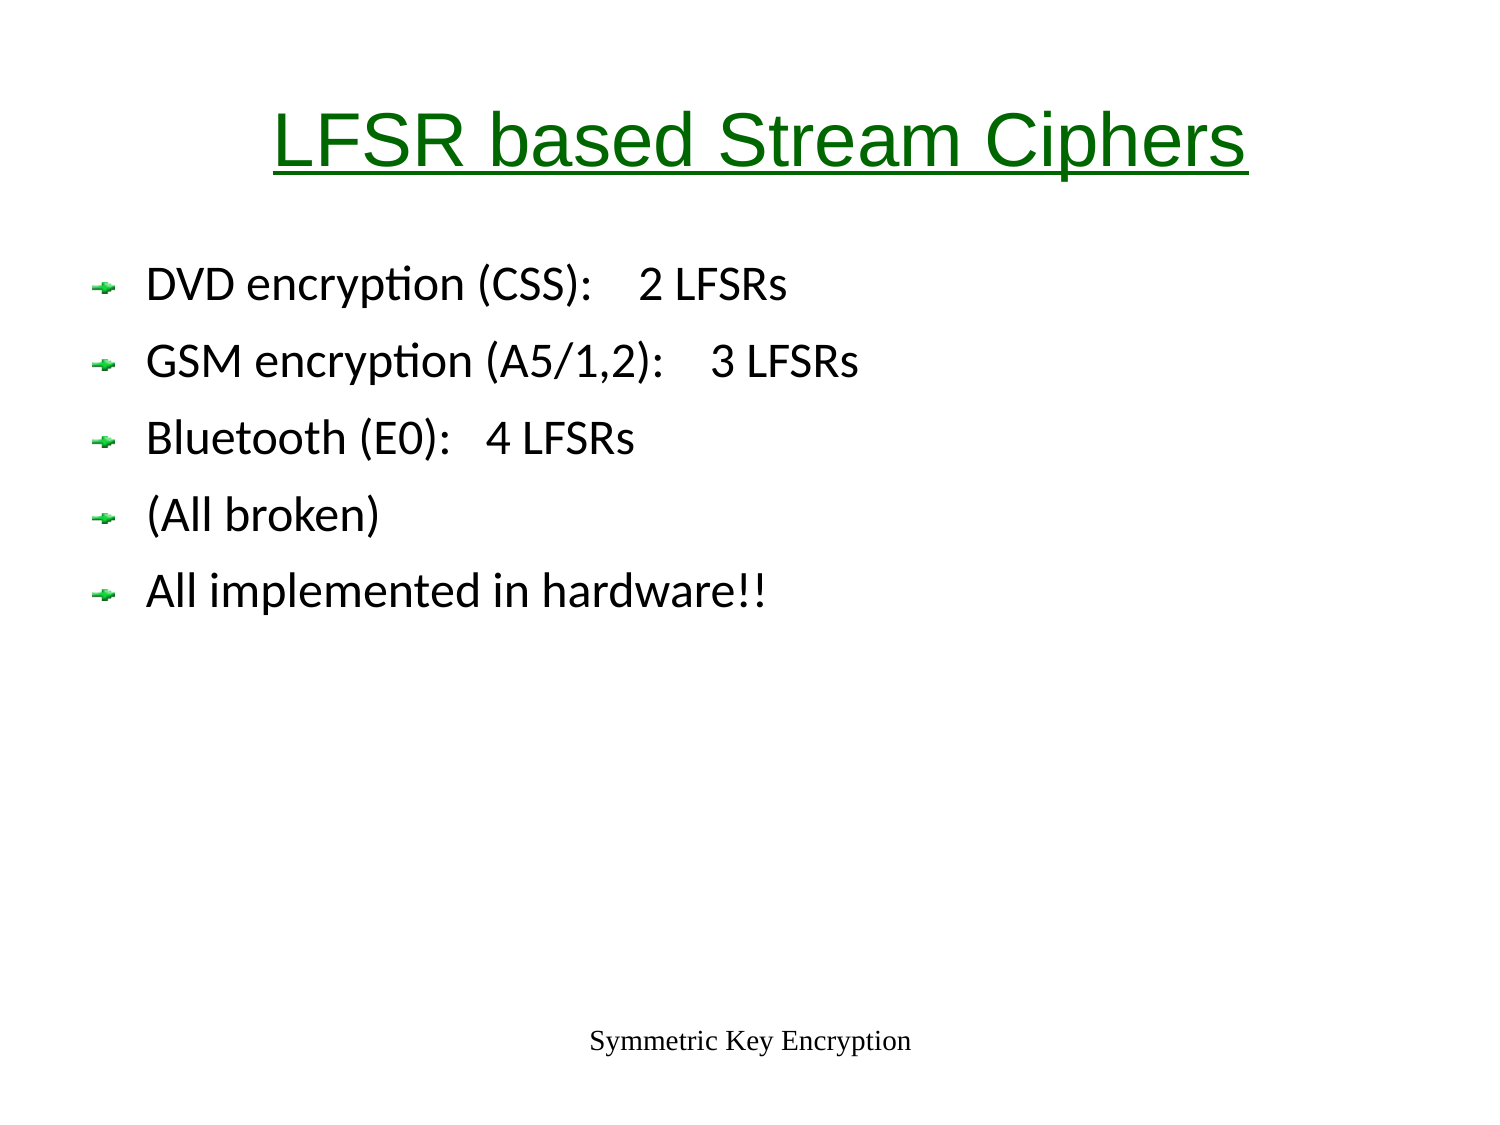

# LFSR based Stream Ciphers
DVD encryption (CSS): 2 LFSRs
GSM encryption (A5/1,2): 3 LFSRs
Bluetooth (E0): 4 LFSRs
(All broken)
All implemented in hardware!!
Symmetric Key Encryption